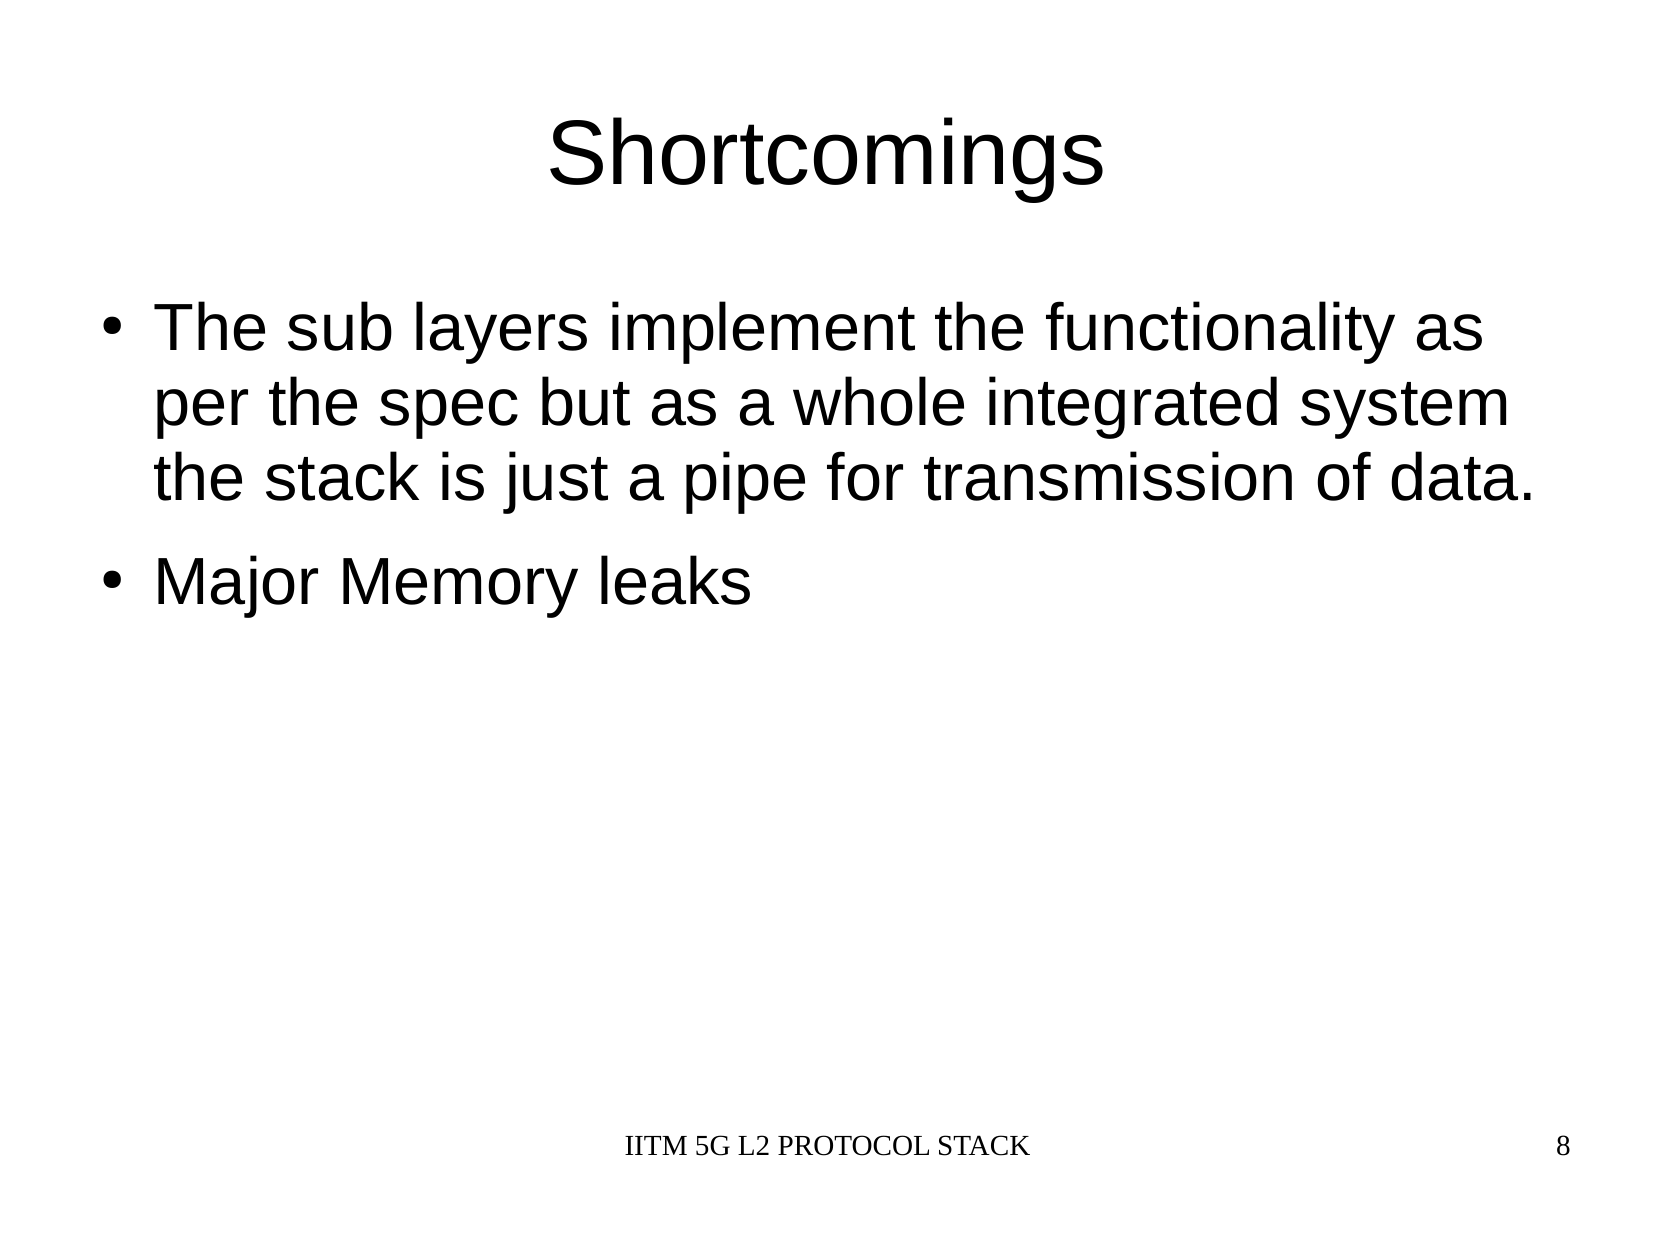

# Shortcomings
The sub layers implement the functionality as per the spec but as a whole integrated system the stack is just a pipe for transmission of data.
Major Memory leaks
IITM 5G L2 PROTOCOL STACK
8